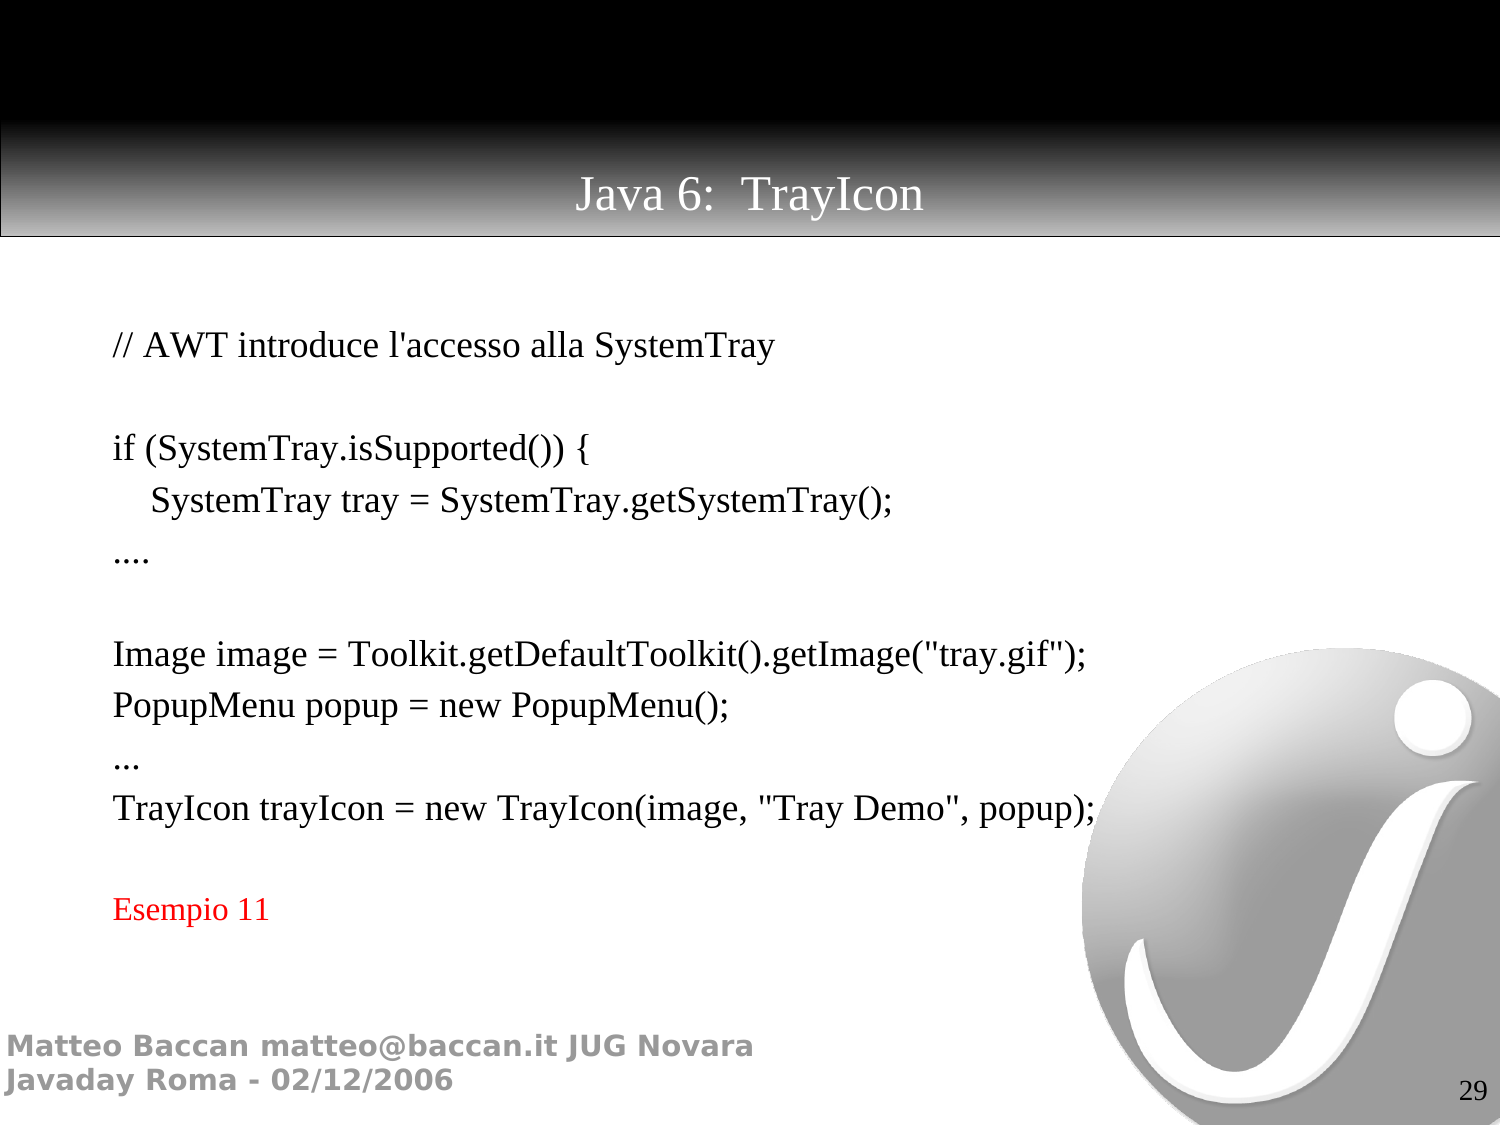

# Java 6: TrayIcon
// AWT introduce l'accesso alla SystemTray
if (SystemTray.isSupported()) {
 SystemTray tray = SystemTray.getSystemTray();
....
Image image = Toolkit.getDefaultToolkit().getImage("tray.gif");
PopupMenu popup = new PopupMenu();
...
TrayIcon trayIcon = new TrayIcon(image, "Tray Demo", popup);
Esempio 11